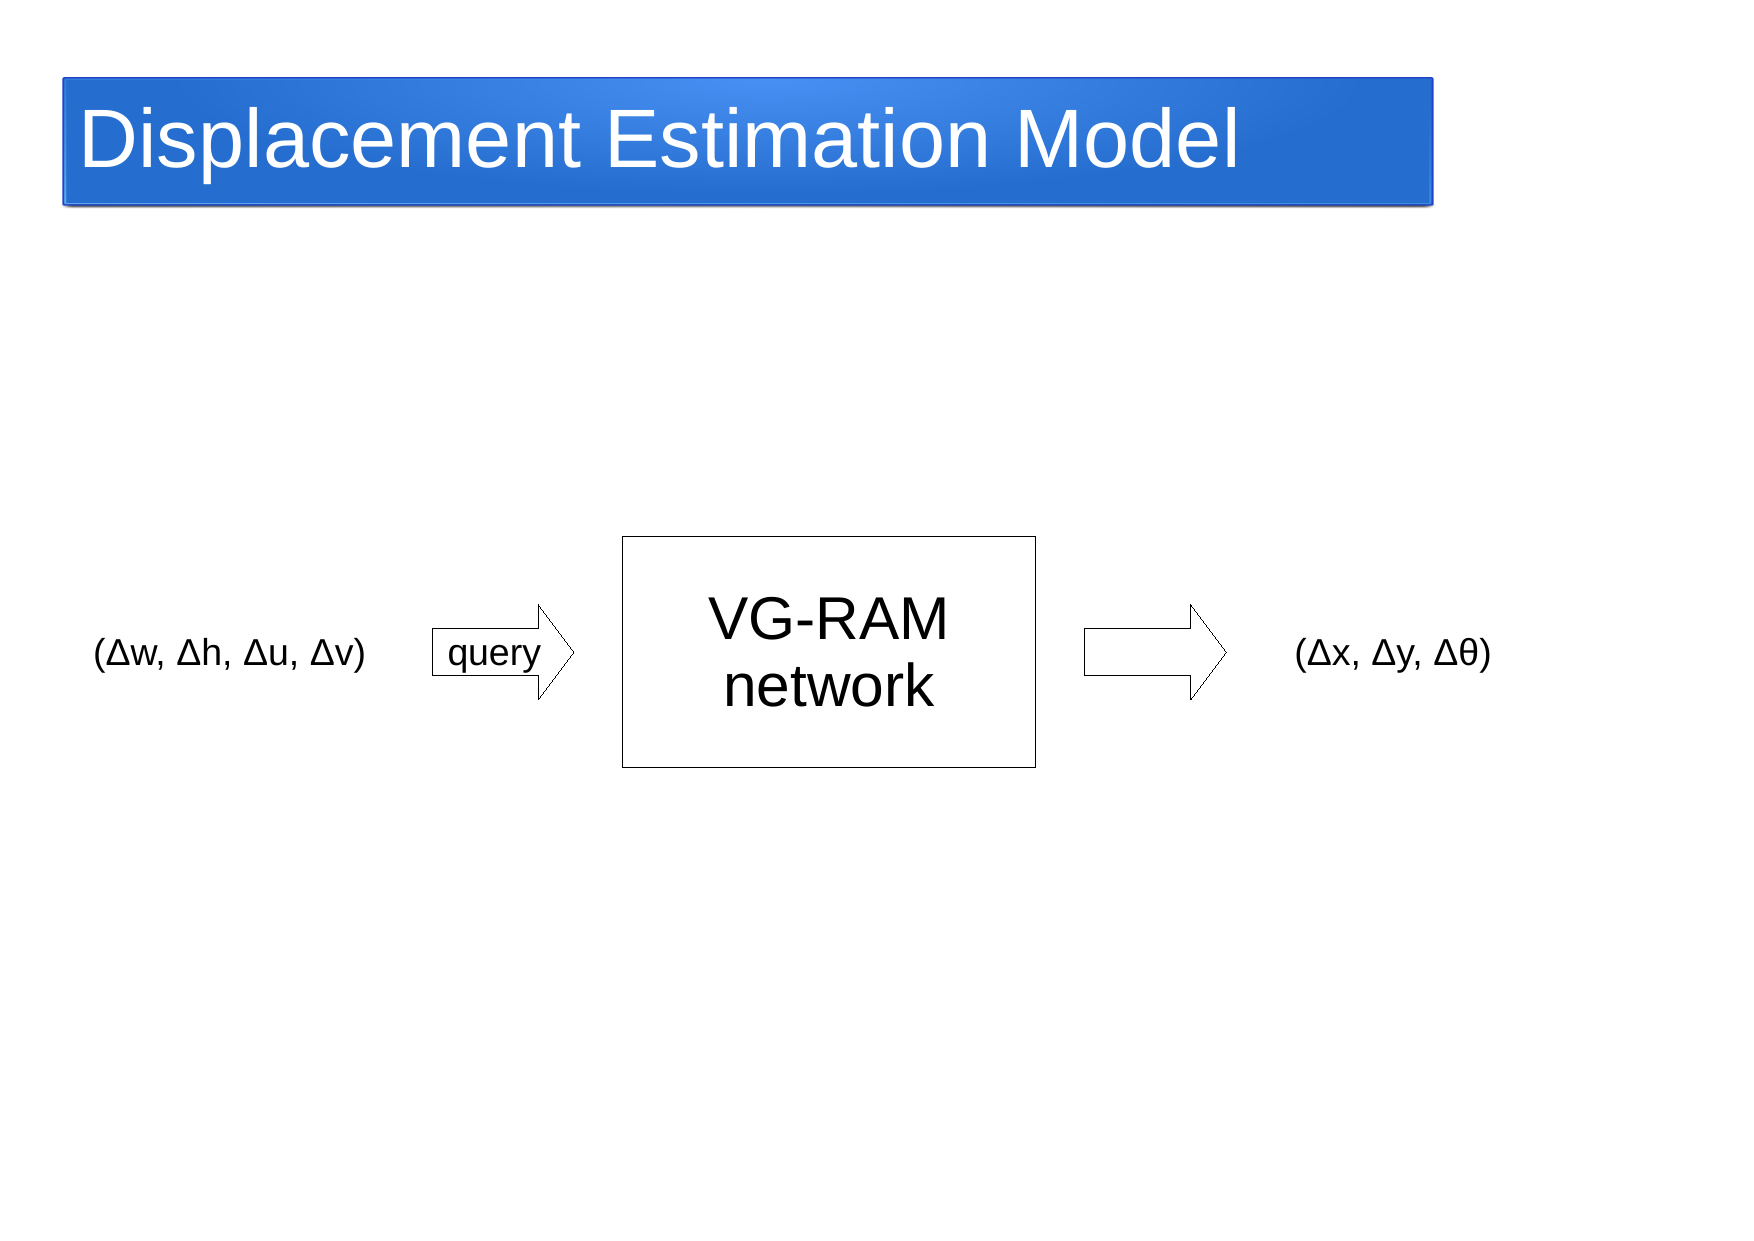

# Displacement Estimation Model
VG-RAM
network
query
(Δw, Δh, Δu, Δv)
(Δx, Δy, Δθ)